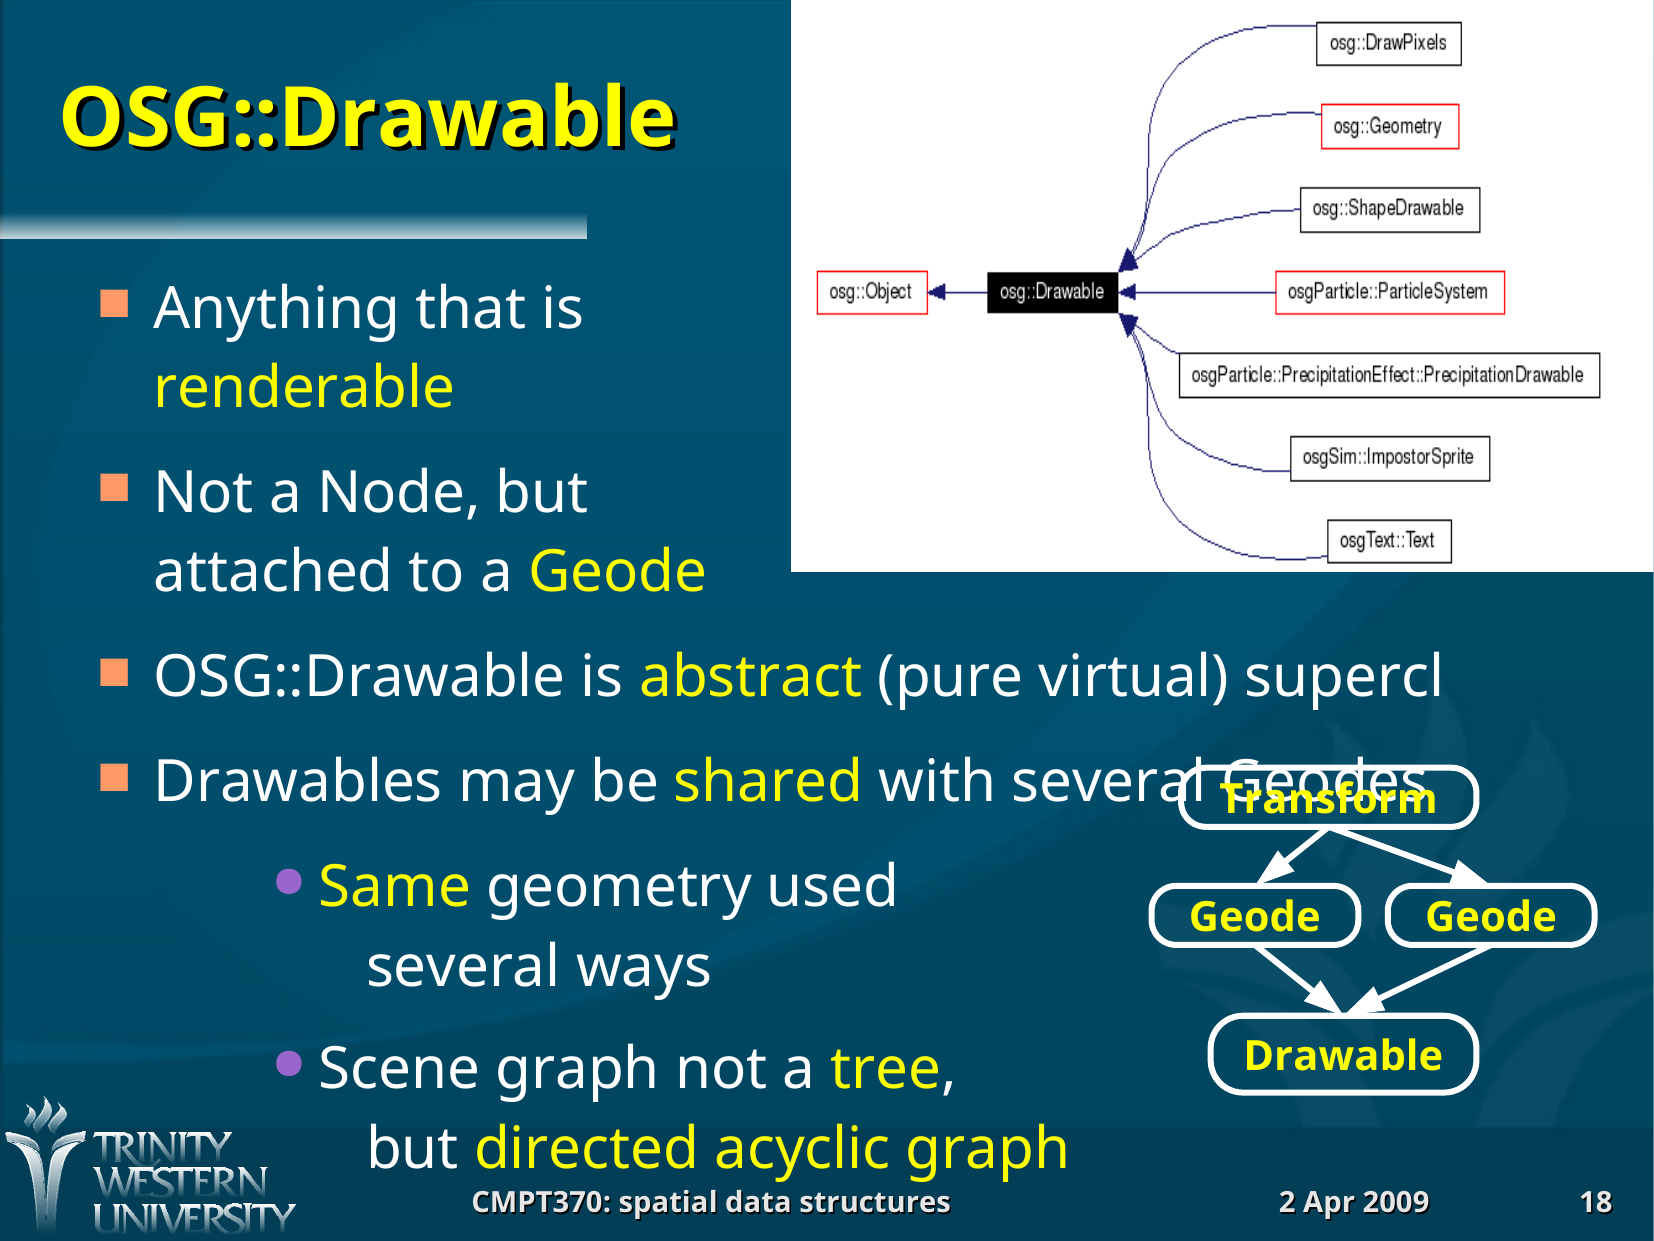

# OSG::Drawable
Anything that is
renderable
Not a Node, but
attached to a Geode
OSG::Drawable is abstract (pure virtual) supercl
Drawables may be shared with several Geodes
Same geometry used
several ways
Scene graph not a tree,
but directed acyclic graph
Transform
Geode
Geode
Drawable
CMPT370: spatial data structures
2 Apr 2009
18